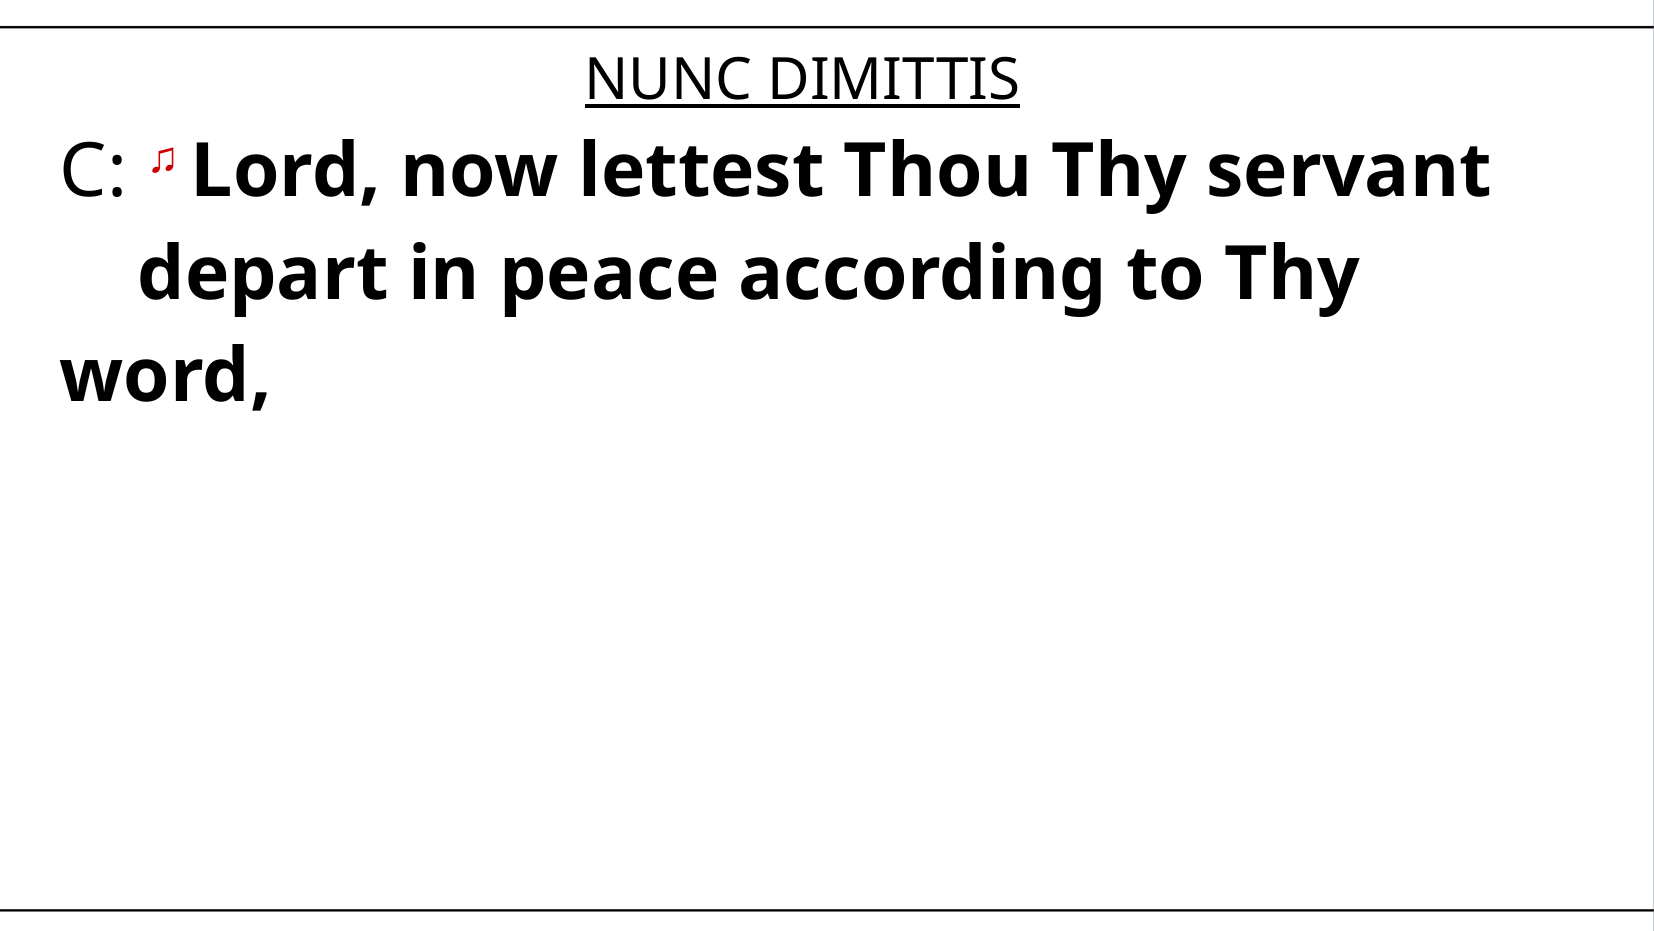

NUNC DIMITTIS
C: ♫ Lord, now lettest Thou Thy servant
 depart in peace according to Thy word,